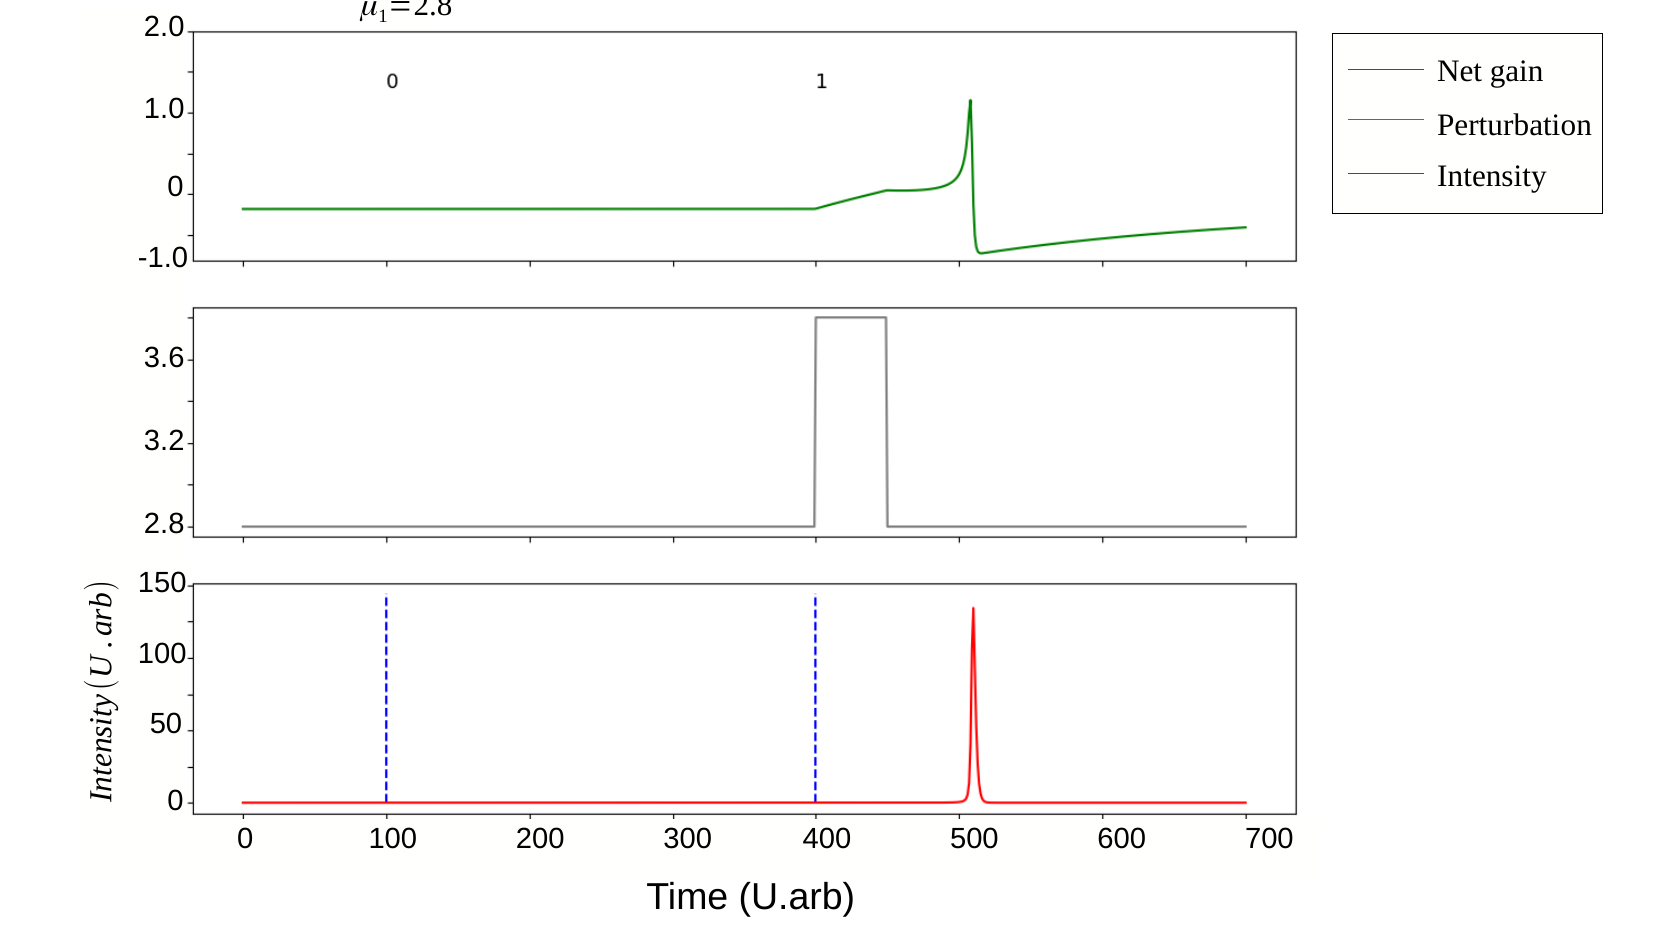

2.0
Net gain
1.0
Perturbation
Intensity
0
-1.0
3.6
3.2
2.8
150
100
50
0
0 100 200 300 400 500 600 700
Time (U.arb)